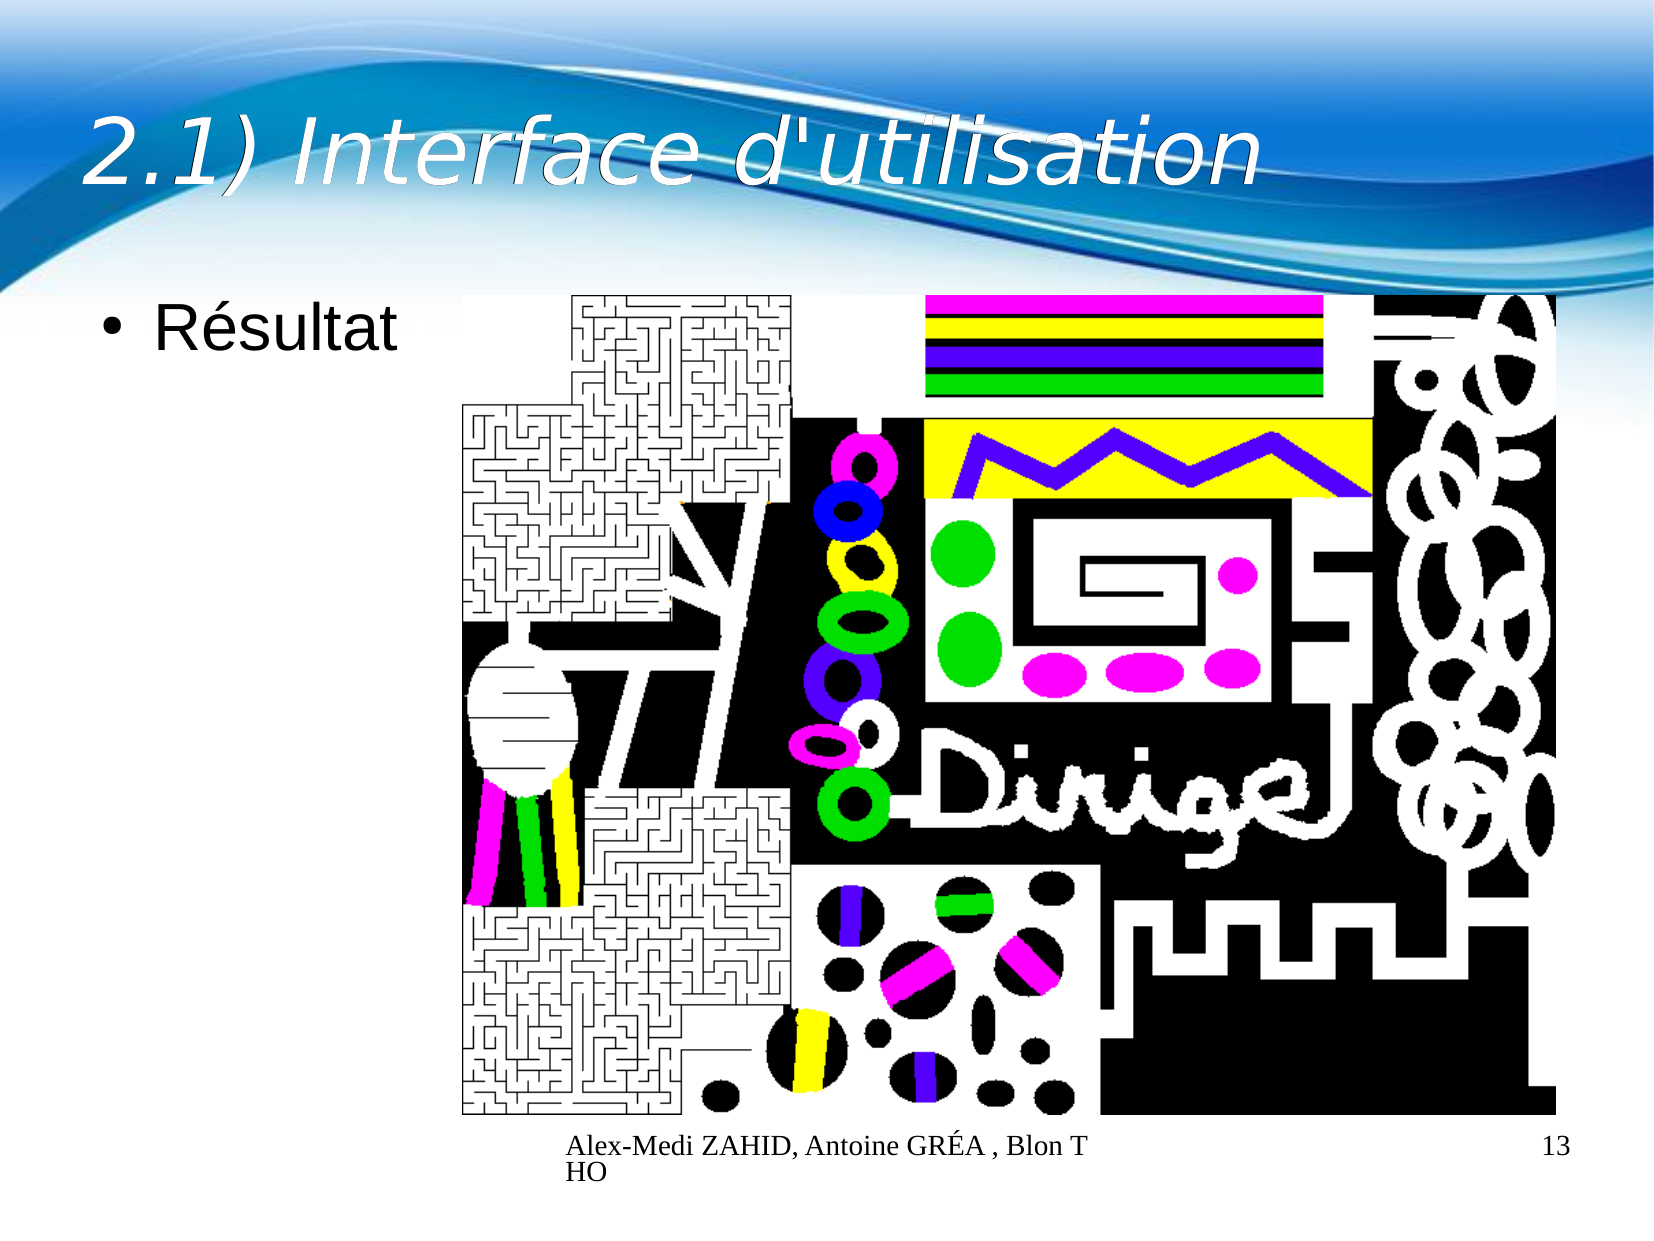

# 2.1) Interface d'utilisation
Résultat
Alex-Medi ZAHID, Antoine GRÉA , Blon THO
13